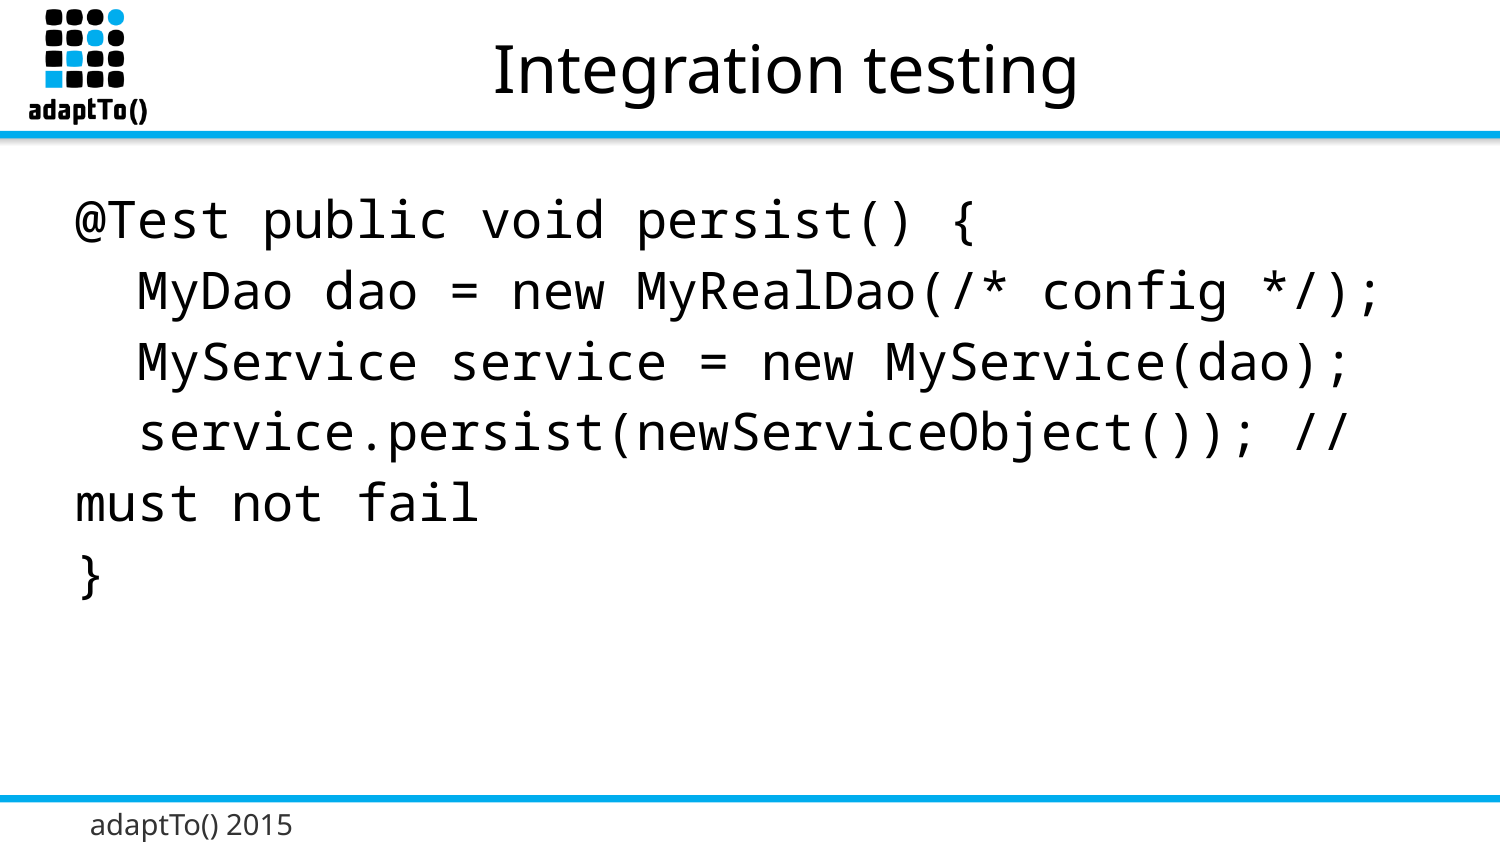

# Integration testing
@Test public void persist() {
 MyDao dao = new MyRealDao(/* config */);
 MyService service = new MyService(dao);
 service.persist(newServiceObject()); // must not fail
}